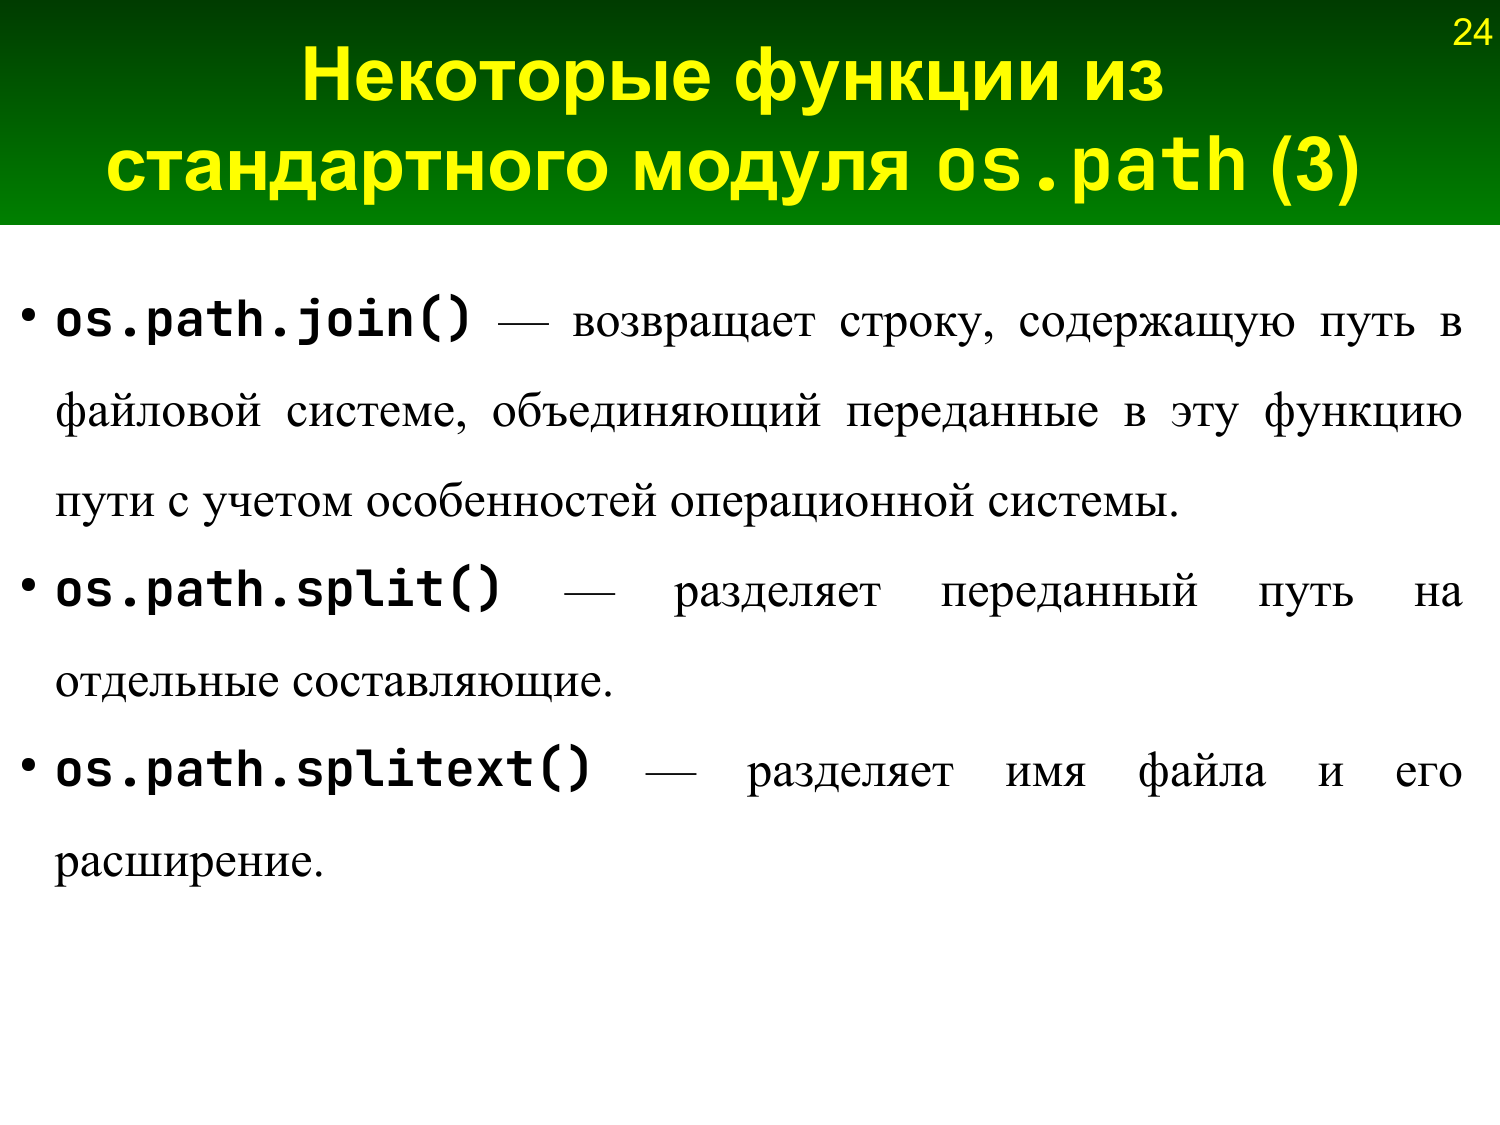

# Некоторые функции из стандартного модуля os.path (3)
os.path.join() — возвращает строку, содержащую путь в файловой системе, объединяющий переданные в эту функцию пути с учетом особенностей операционной системы.
os.path.split() — разделяет переданный путь на отдельные составляющие.
os.path.splitext() — разделяет имя файла и его расширение.